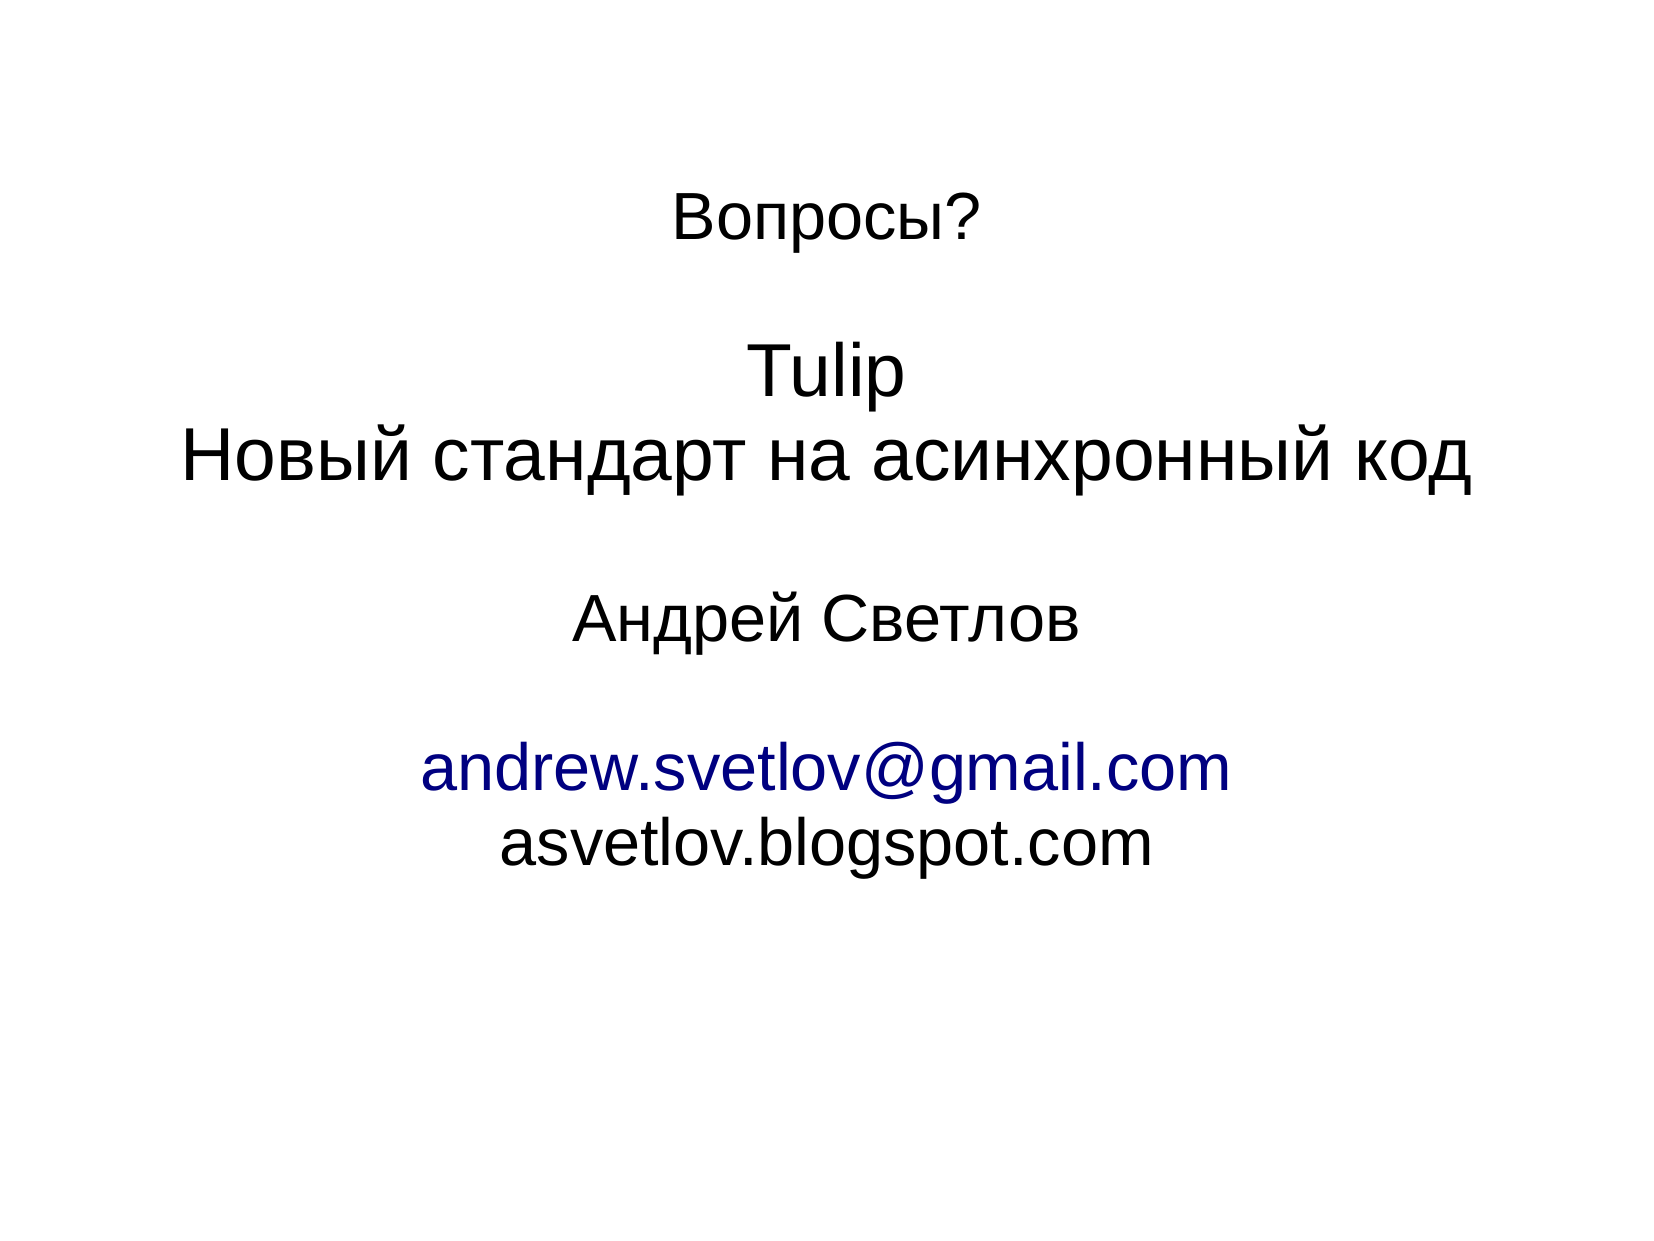

# Вопросы?
Tulip
Новый стандарт на асинхронный код
Андрей Светлов
andrew.svetlov@gmail.com
asvetlov.blogspot.com